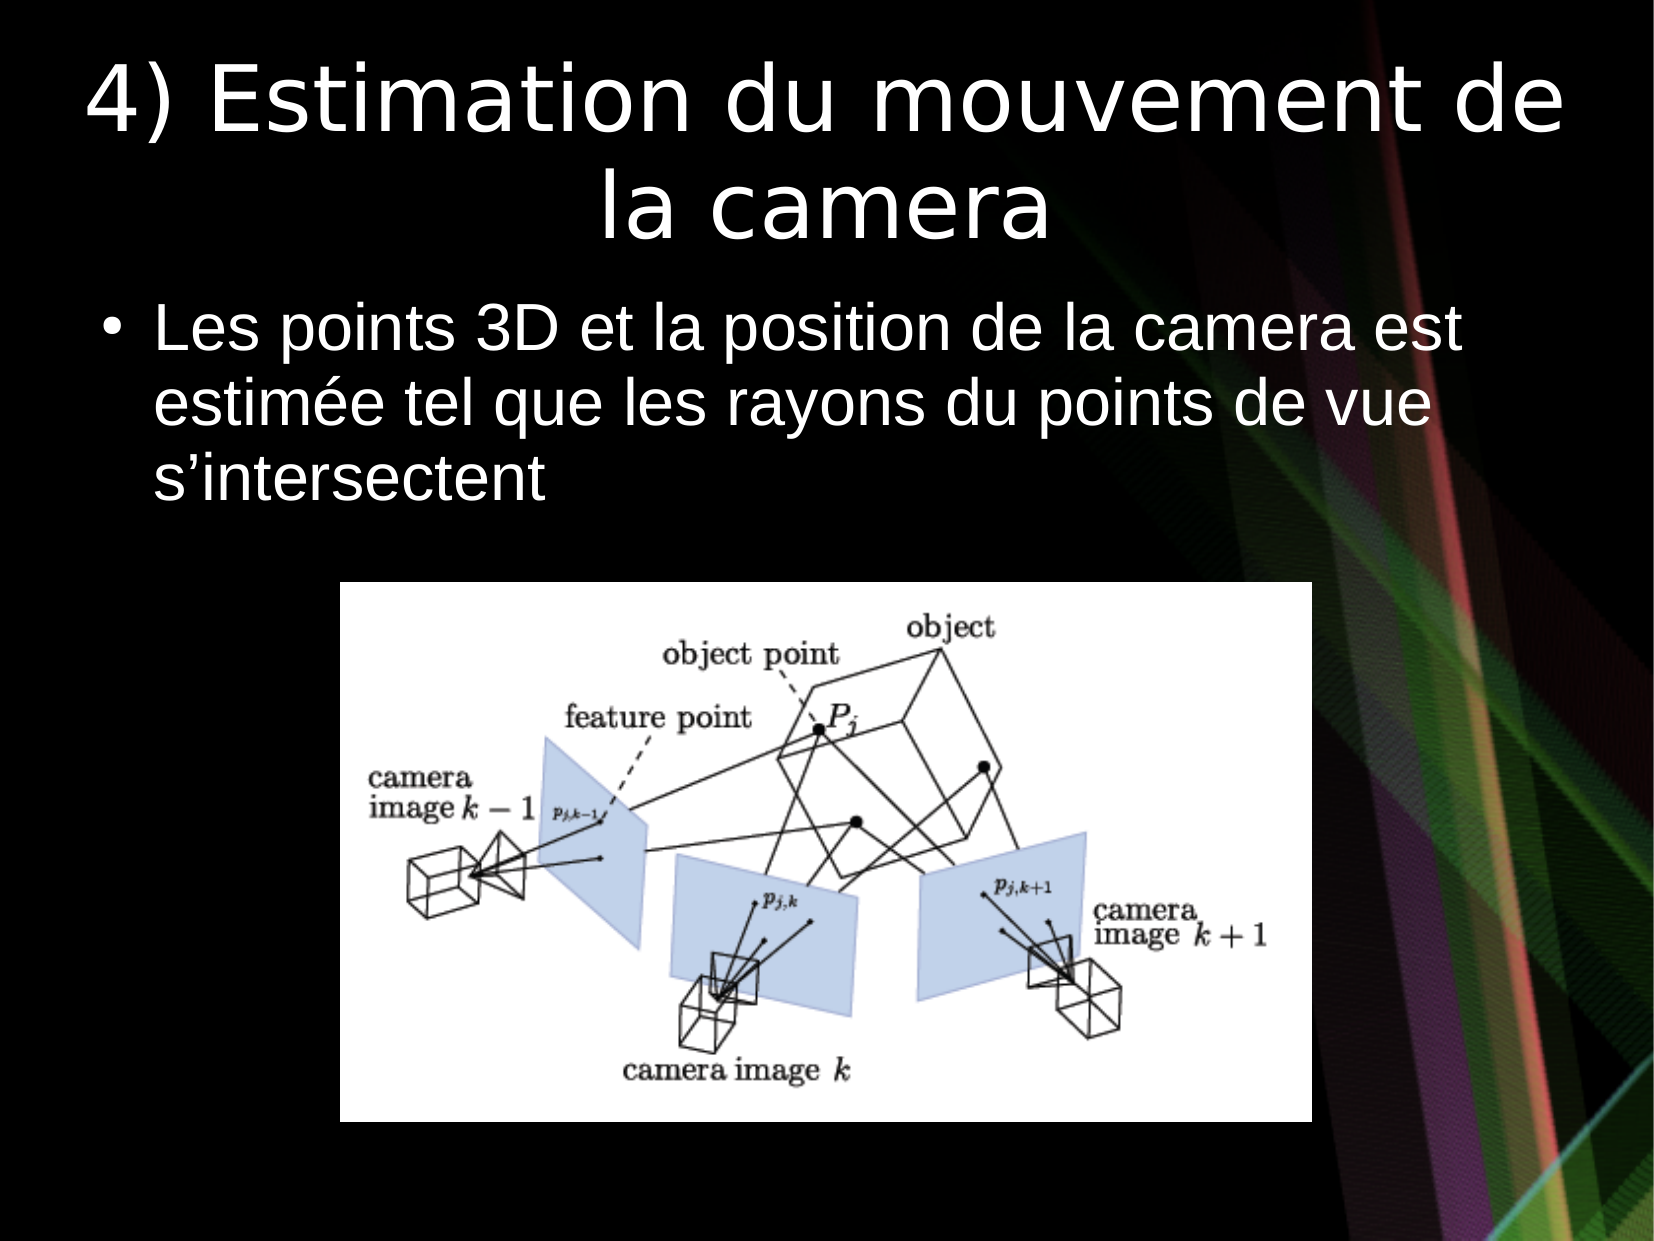

# 4) Estimation du mouvement de la camera
Les points 3D et la position de la camera est estimée tel que les rayons du points de vue s’intersectent